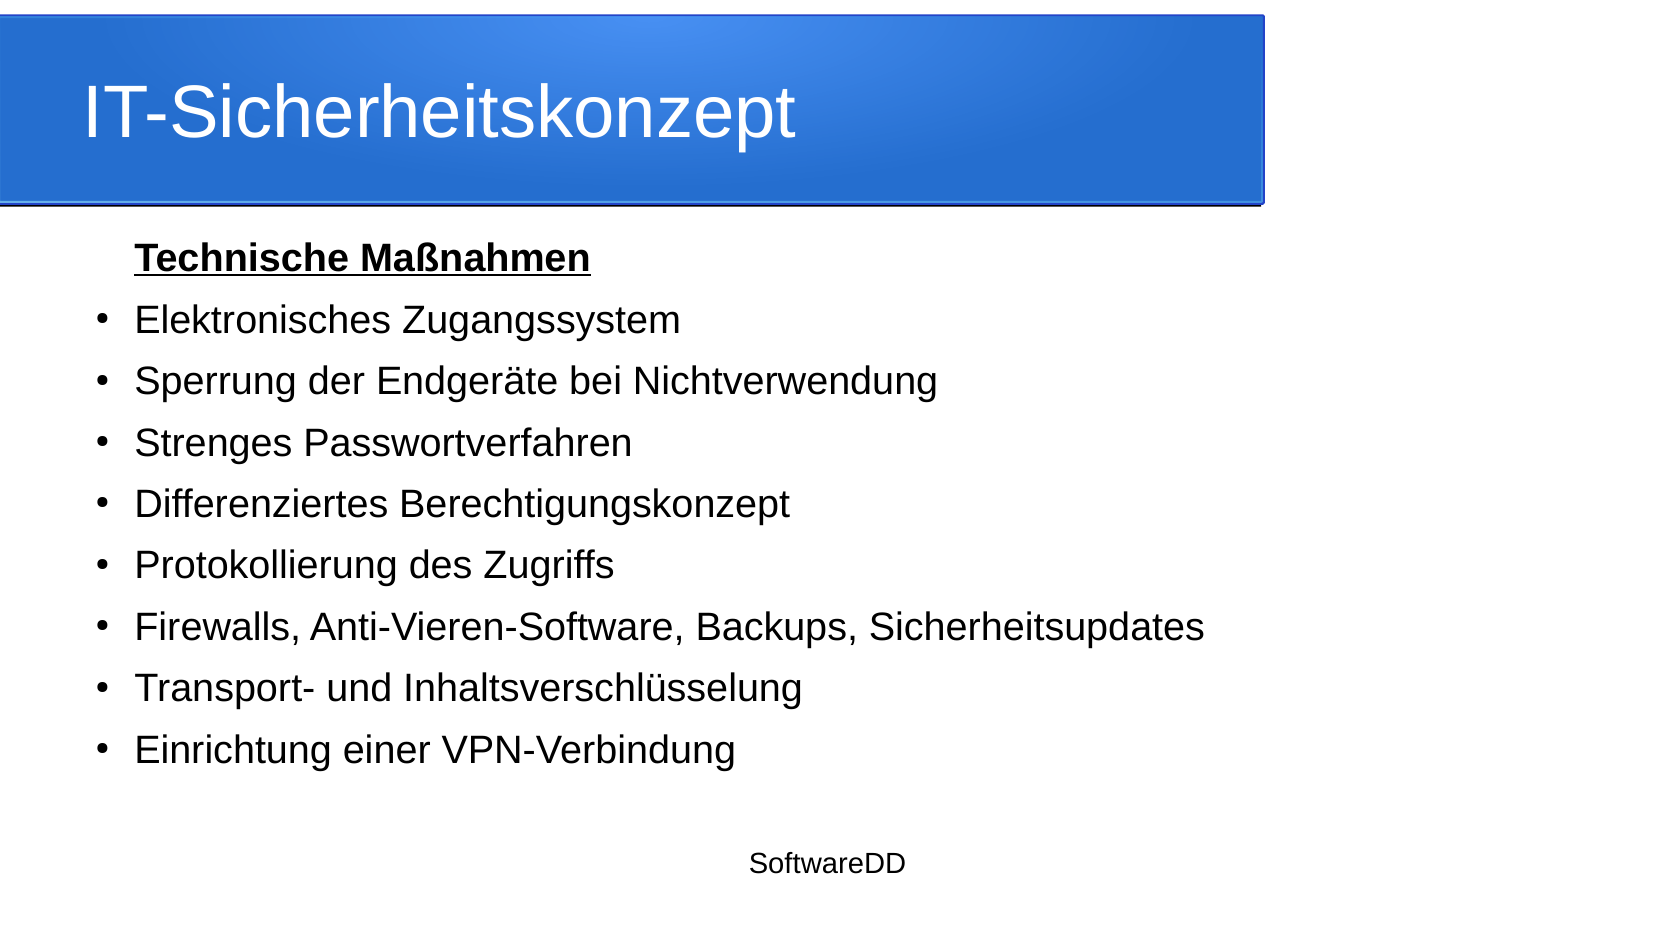

# IT-Sicherheitskonzept
Technische Maßnahmen
Elektronisches Zugangssystem
Sperrung der Endgeräte bei Nichtverwendung
Strenges Passwortverfahren
Differenziertes Berechtigungskonzept
Protokollierung des Zugriffs
Firewalls, Anti-Vieren-Software, Backups, Sicherheitsupdates
Transport- und Inhaltsverschlüsselung
Einrichtung einer VPN-Verbindung